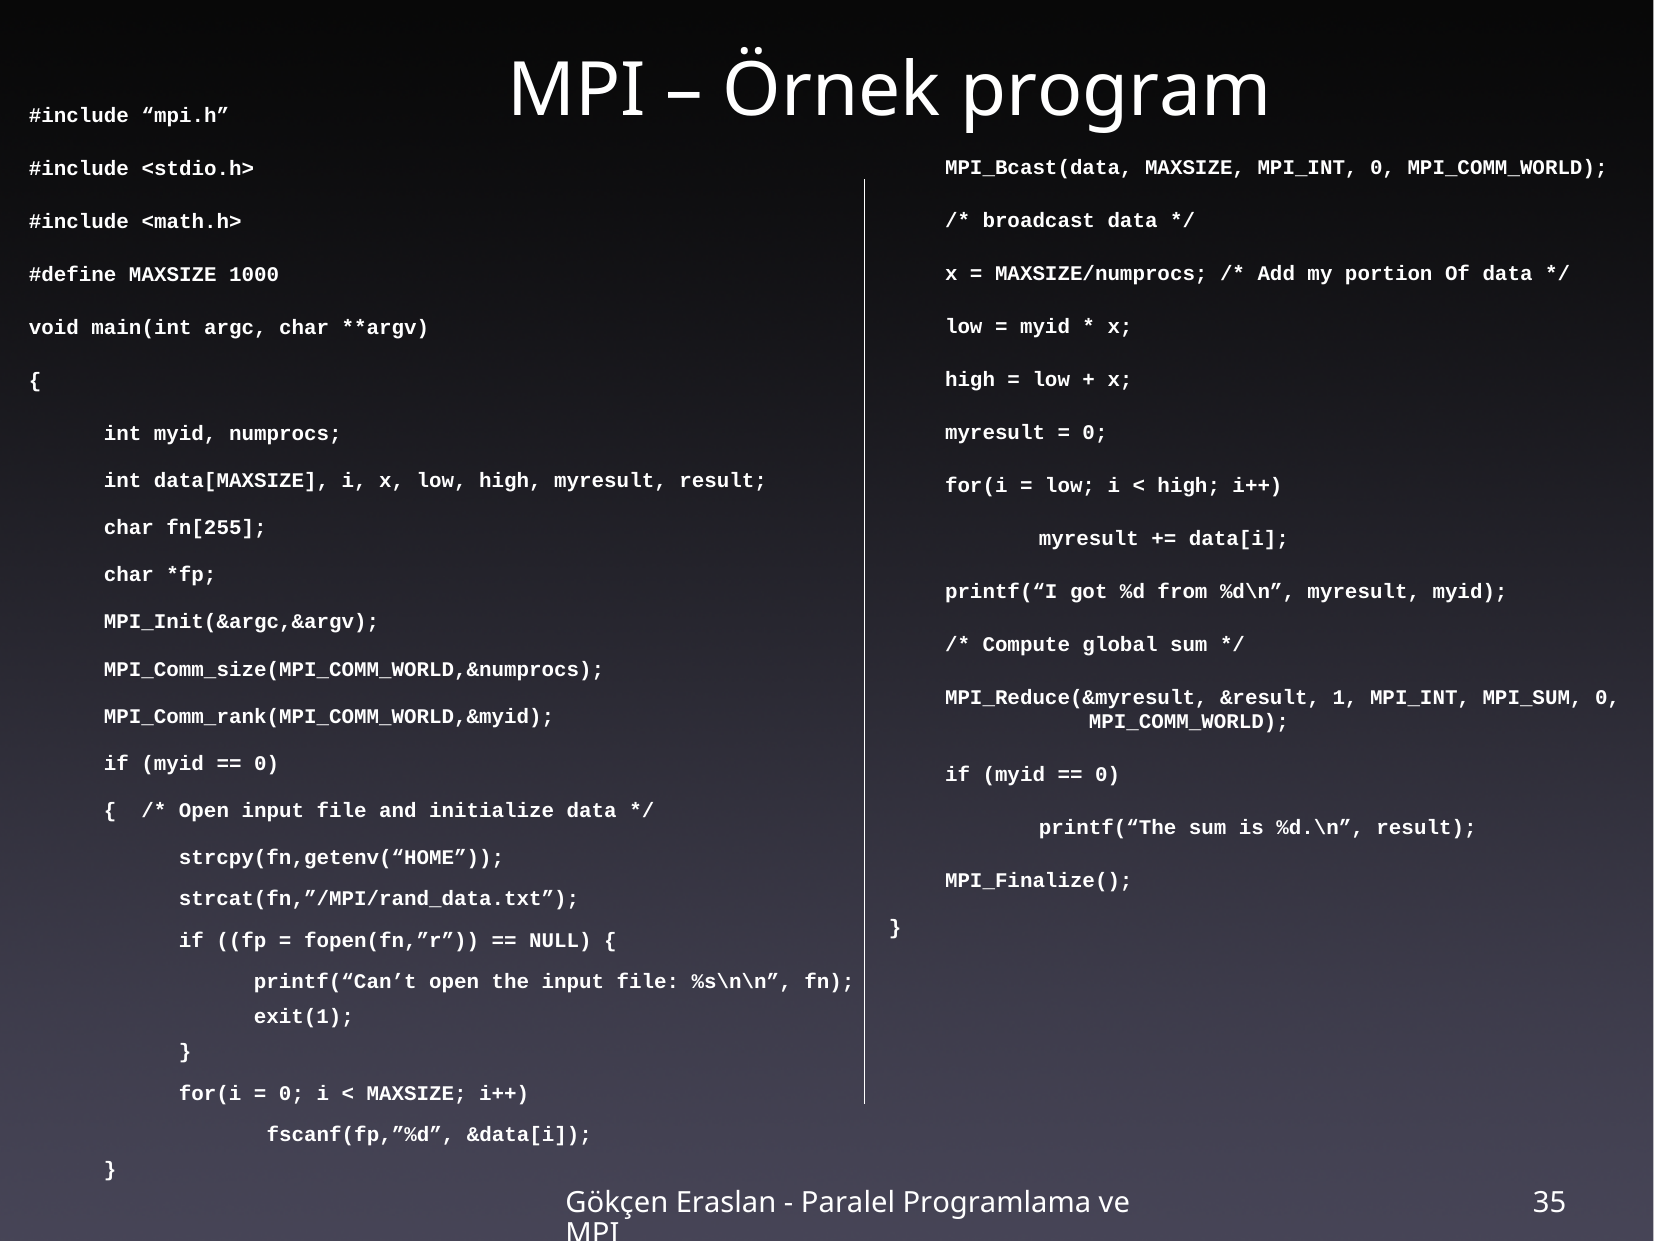

MPI – Örnek program
# #include “mpi.h”
#include <stdio.h>
#include <math.h>
#define MAXSIZE 1000
void main(int argc, char **argv)
{
int myid, numprocs;
int data[MAXSIZE], i, x, low, high, myresult, result;
char fn[255];
char *fp;
MPI_Init(&argc,&argv);
MPI_Comm_size(MPI_COMM_WORLD,&numprocs);
MPI_Comm_rank(MPI_COMM_WORLD,&myid);
if (myid == 0)
{ /* Open input file and initialize data */
strcpy(fn,getenv(“HOME”));
strcat(fn,”/MPI/rand_data.txt”);
if ((fp = fopen(fn,”r”)) == NULL) {
printf(“Can’t open the input file: %s\n\n”, fn);
exit(1);
}
for(i = 0; i < MAXSIZE; i++)
 fscanf(fp,”%d”, &data[i]);
}
	MPI_Bcast(data, MAXSIZE, MPI_INT, 0, MPI_COMM_WORLD);
	/* broadcast data */
	x = MAXSIZE/numprocs; /* Add my portion Of data */
	low = myid * x;
	high = low + x;
	myresult = 0;
	for(i = low; i < high; i++)
		myresult += data[i];
	printf(“I got %d from %d\n”, myresult, myid);
	/* Compute global sum */
	MPI_Reduce(&myresult, &result, 1, MPI_INT, MPI_SUM, 0, 		 MPI_COMM_WORLD);
	if (myid == 0)
		printf(“The sum is %d.\n”, result);
	MPI_Finalize();
}
Gökçen Eraslan - Paralel Programlama ve MPI
35